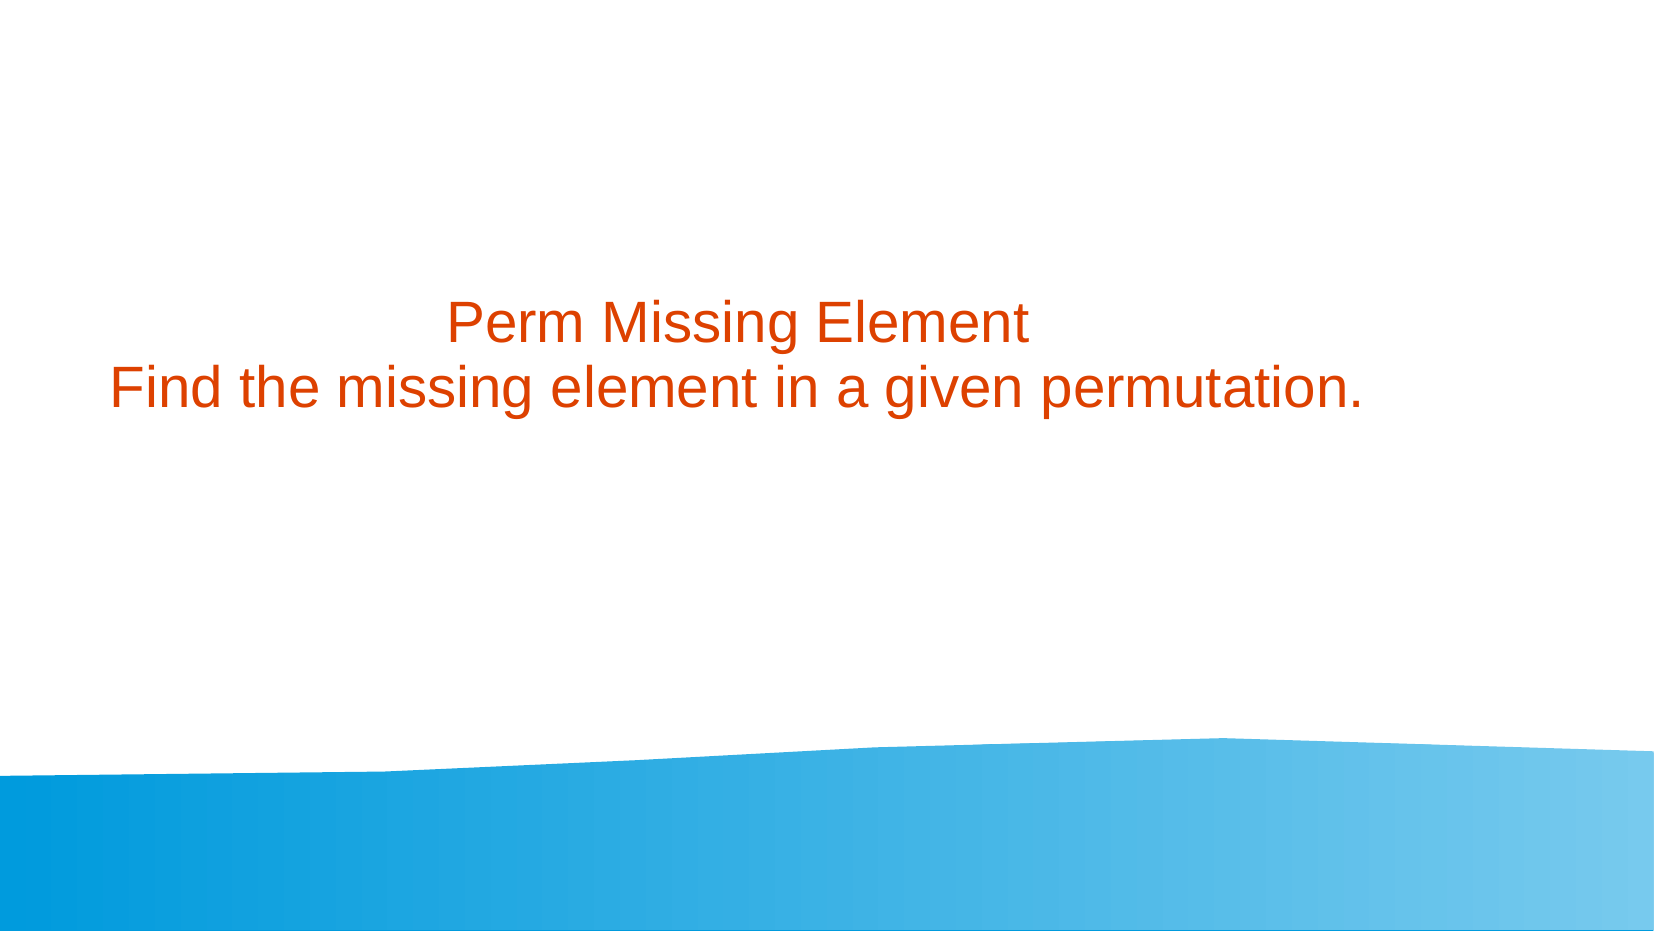

# Perm Missing Element Find the missing element in a given permutation.